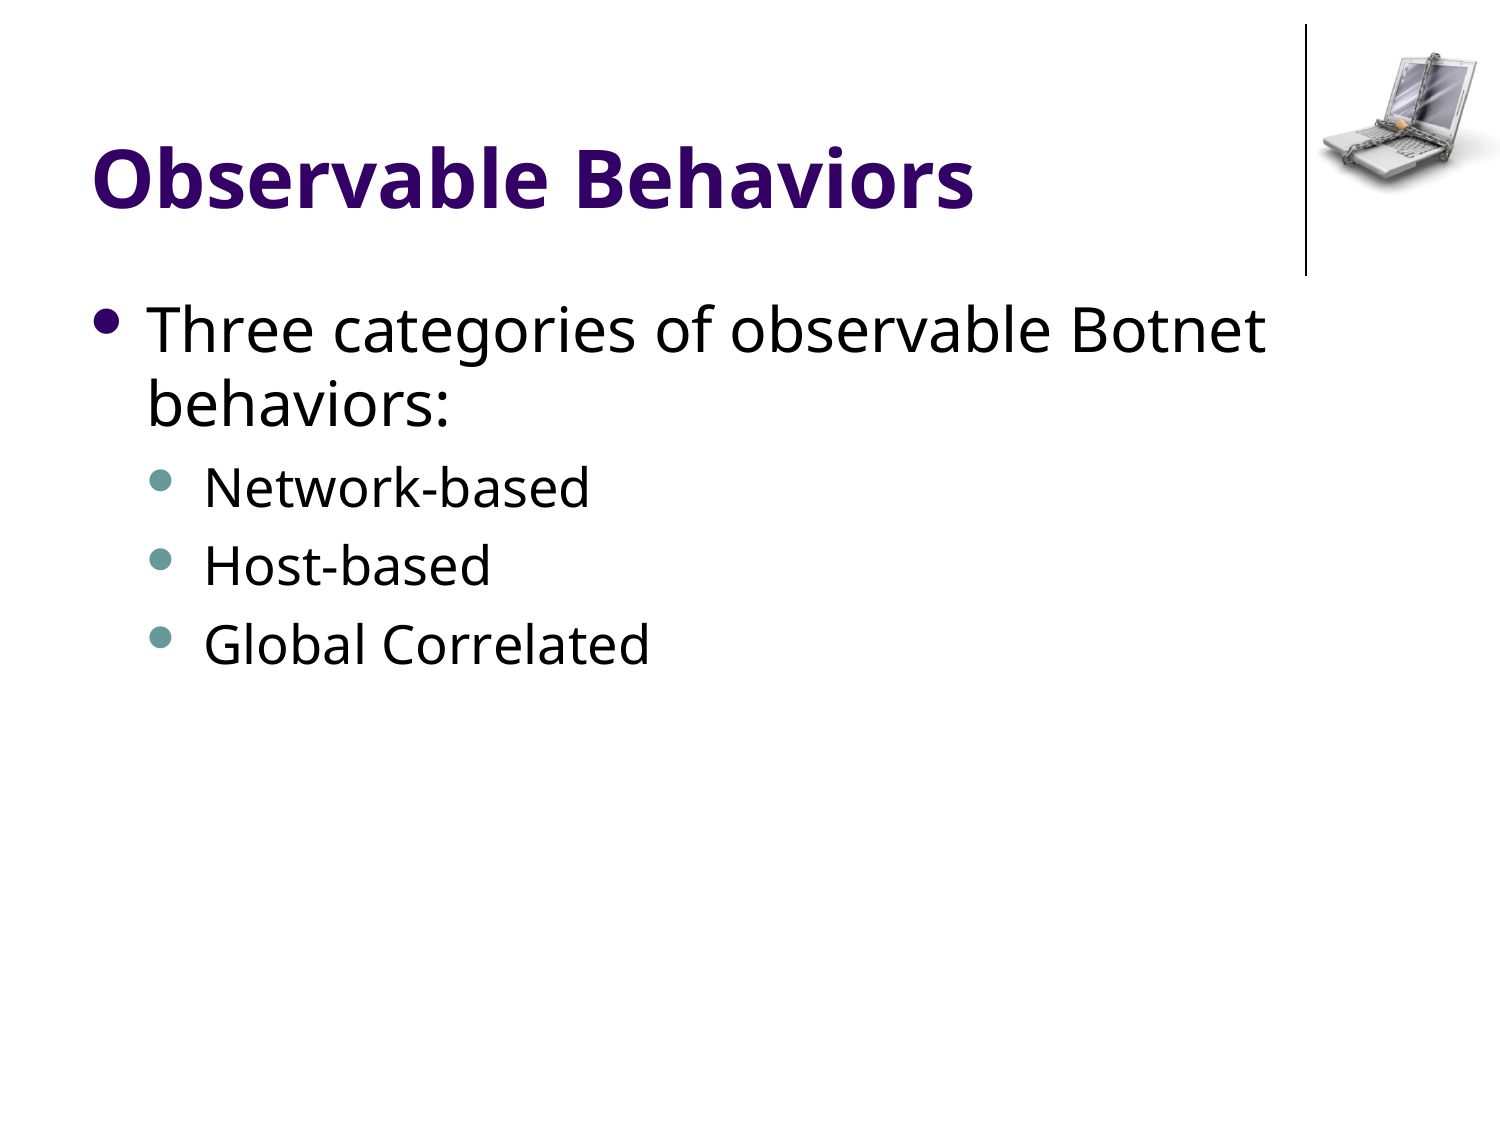

# Observable Behaviors
Three categories of observable Botnet behaviors:
Network-based
Host-based
Global Correlated